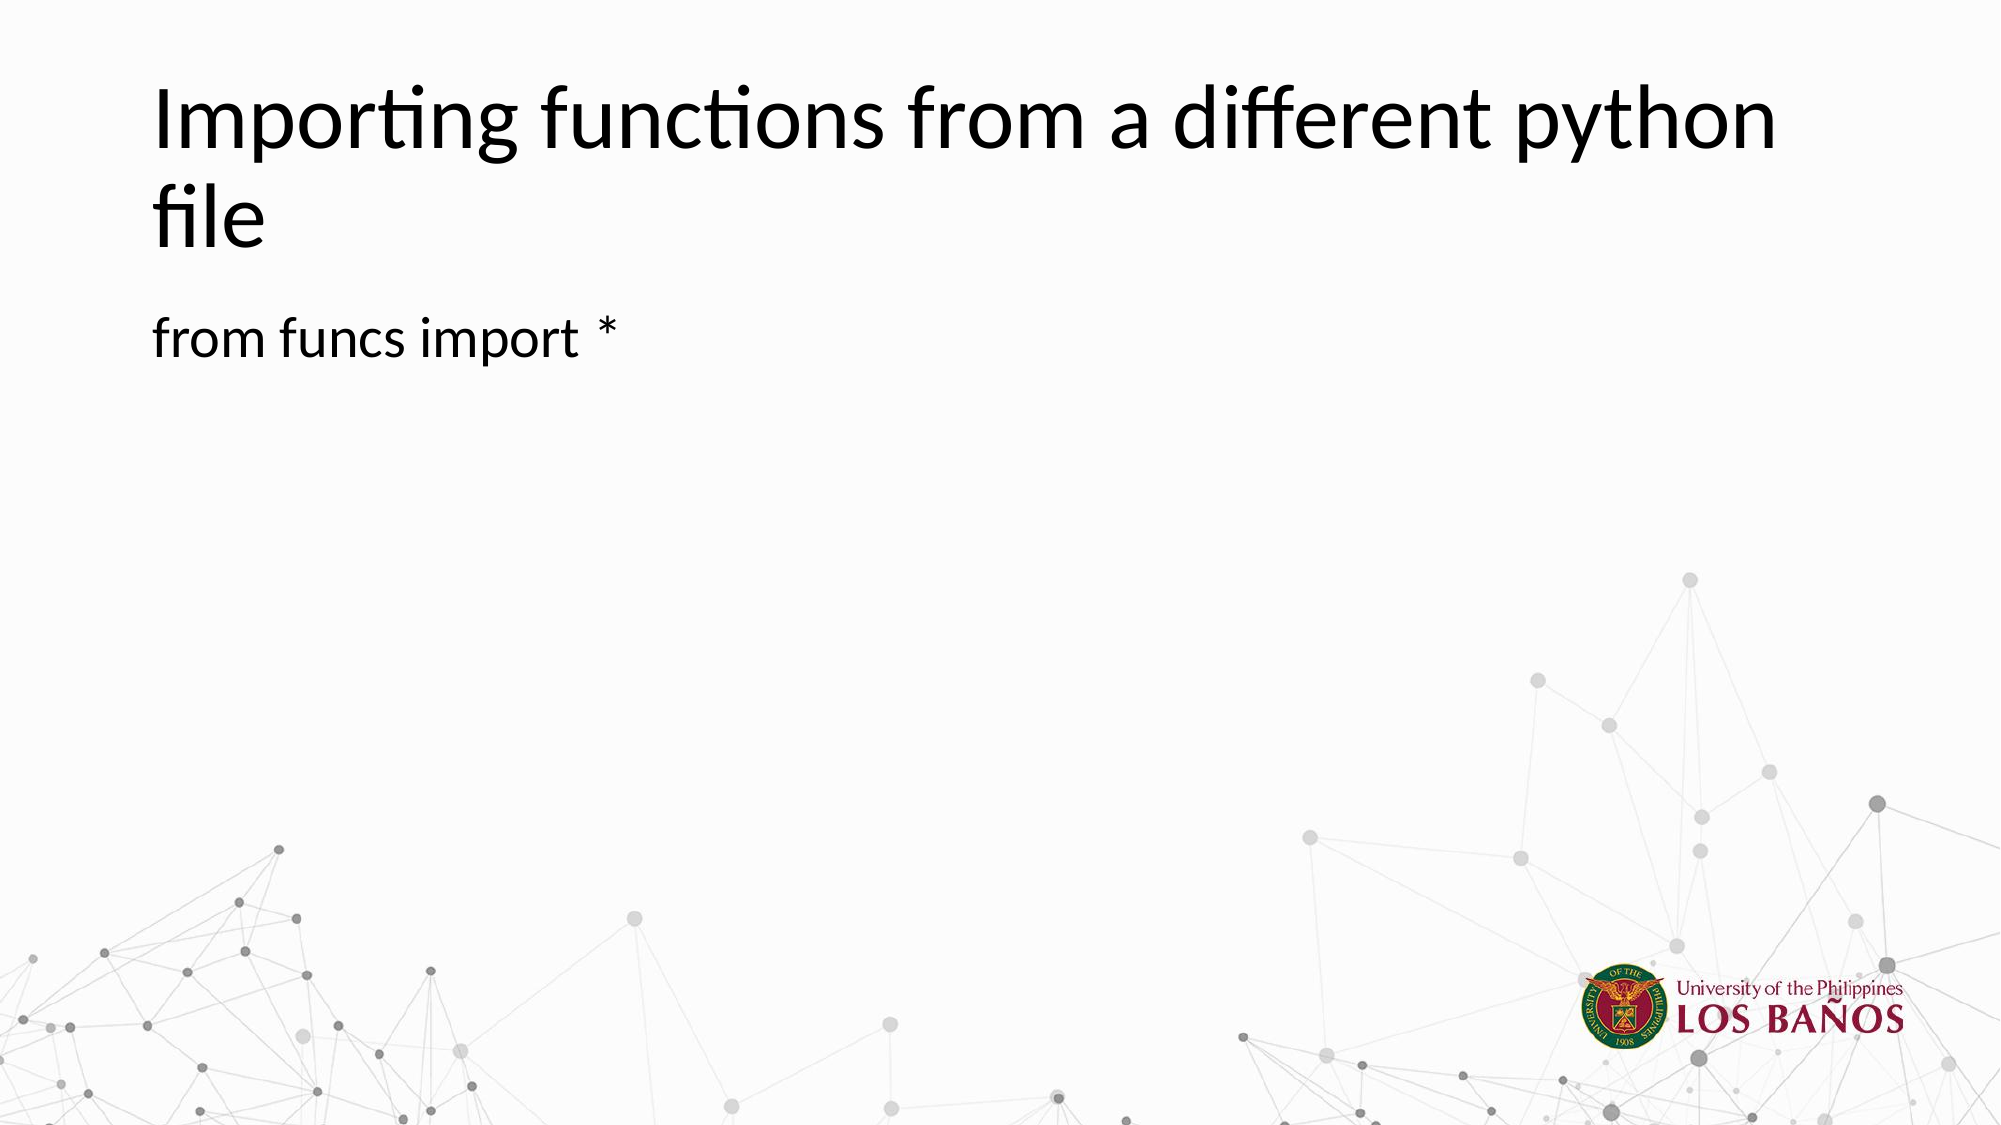

# Importing functions from a different python file
from funcs import *